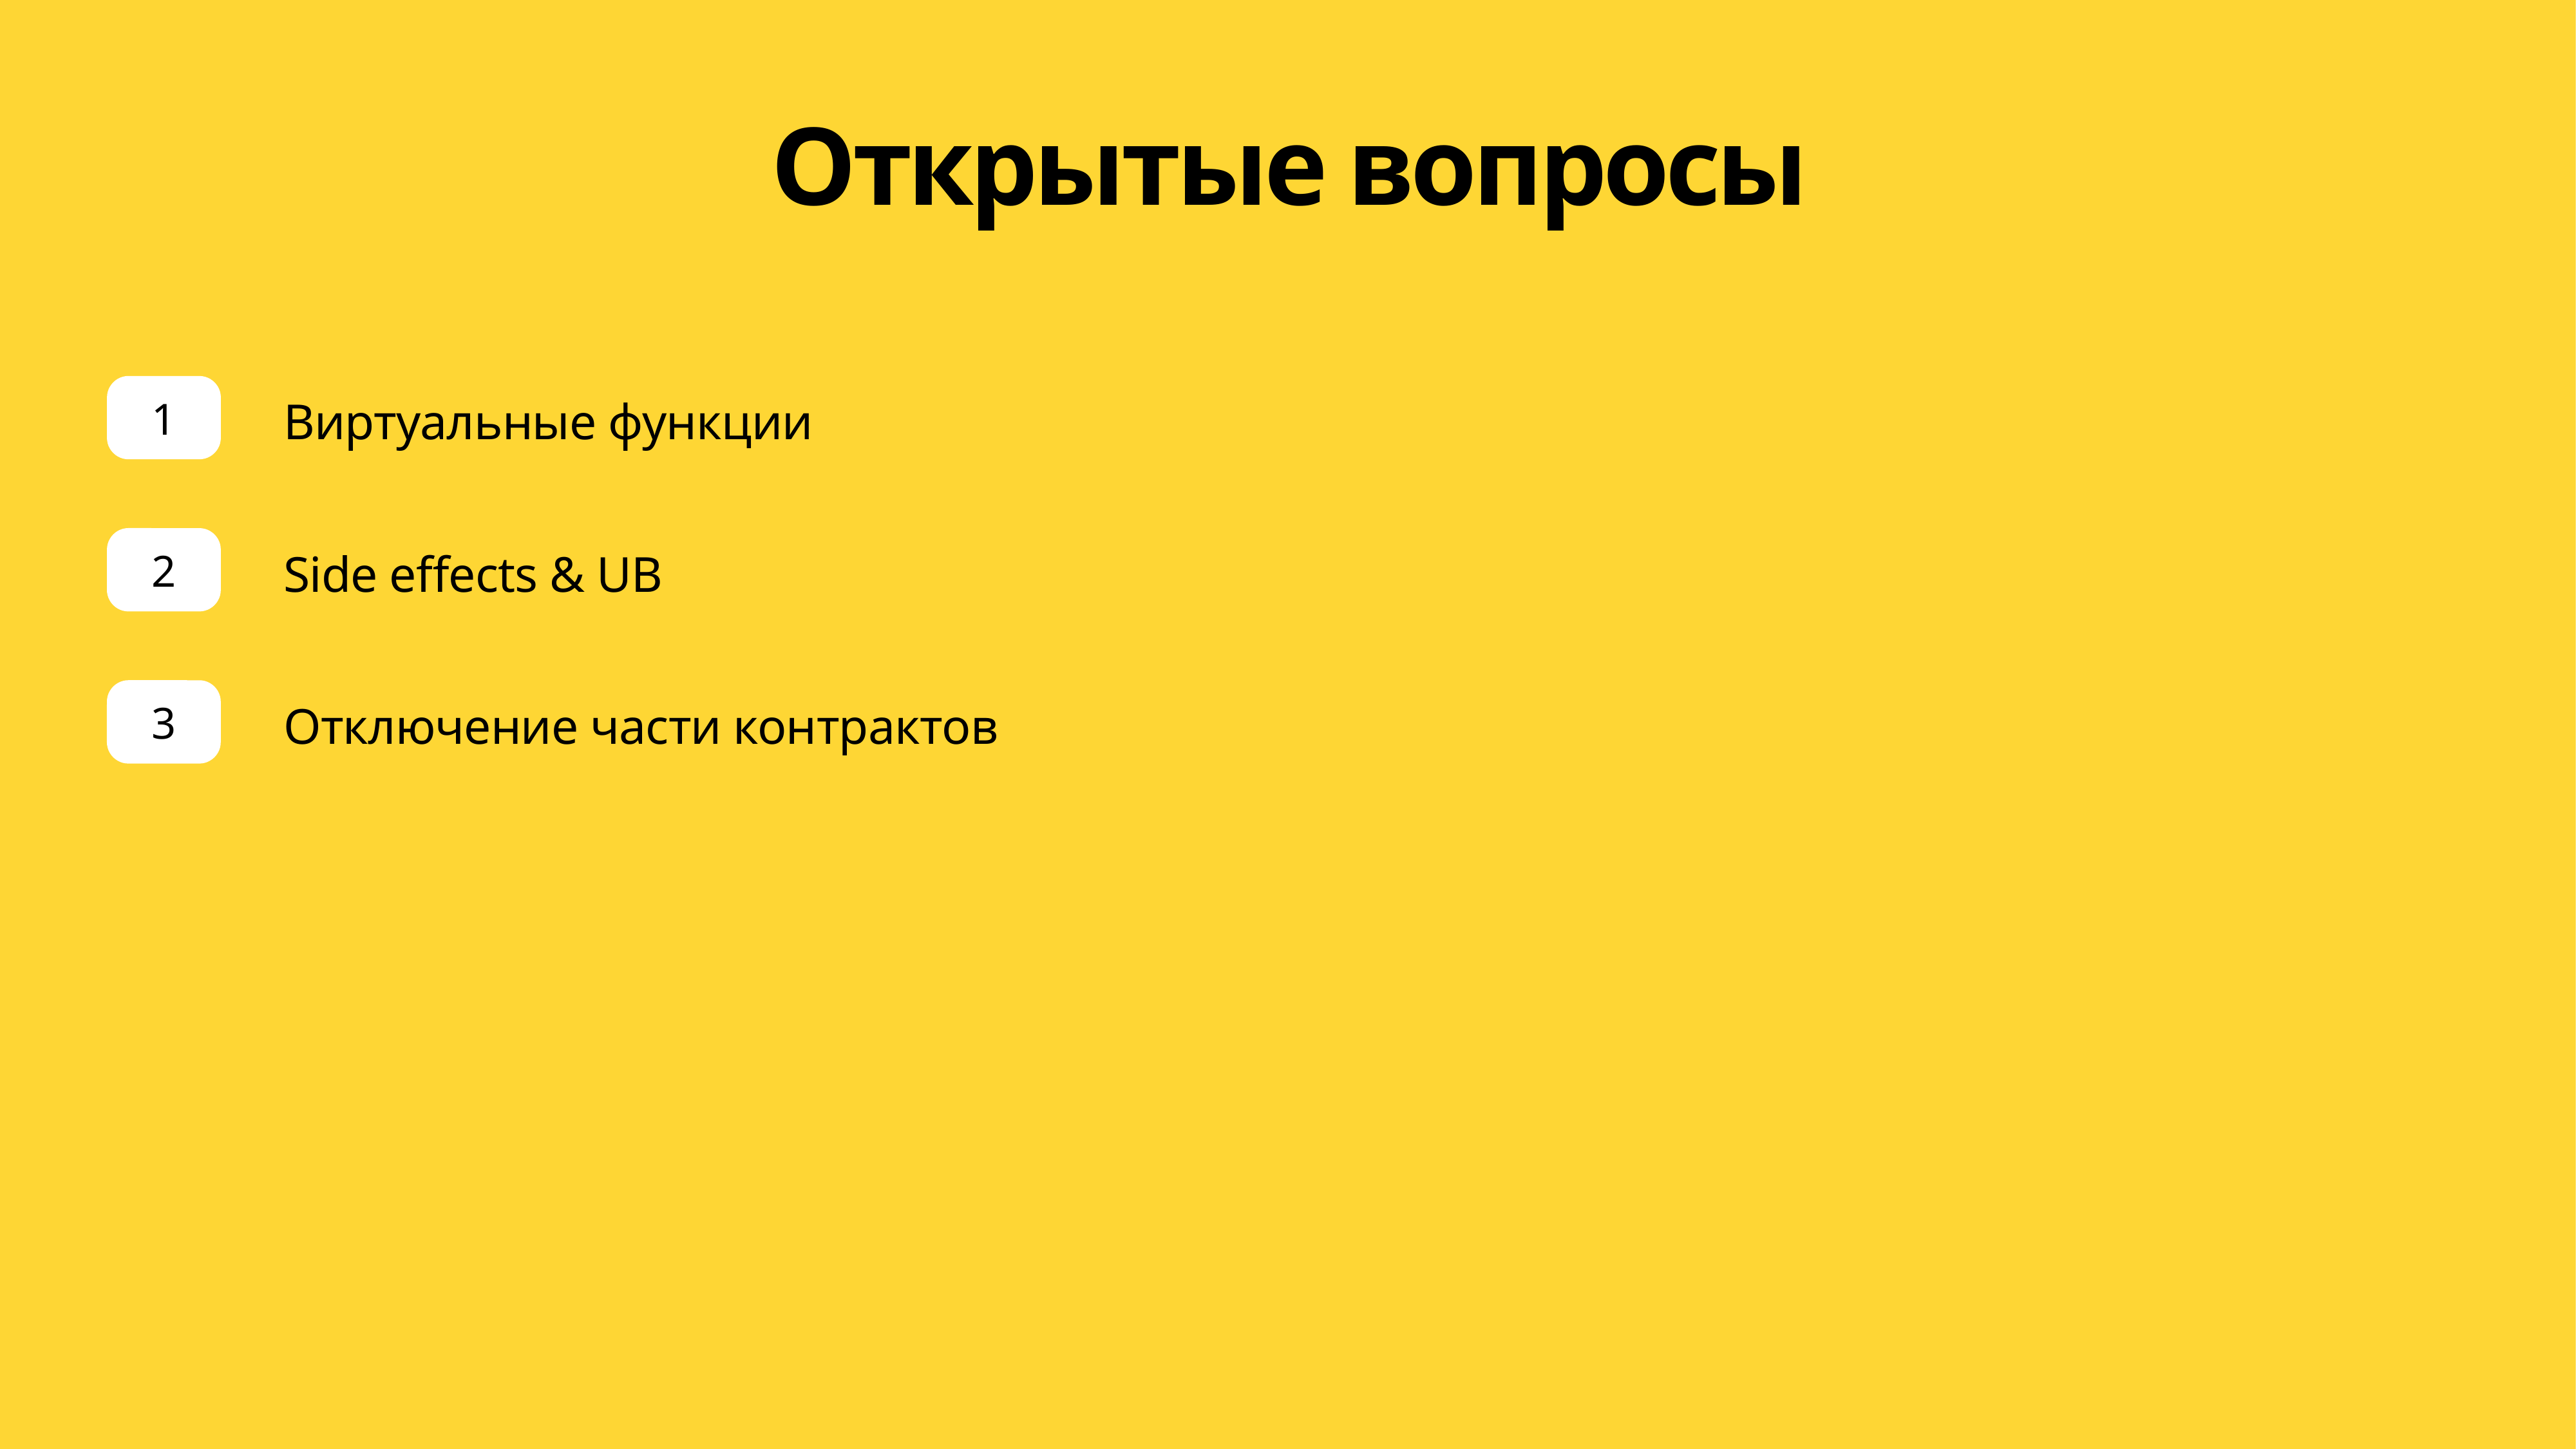

Открытые вопросы
#
1
Виртуальные функции
2
Side effects & UB
3
Отключение части контрактов